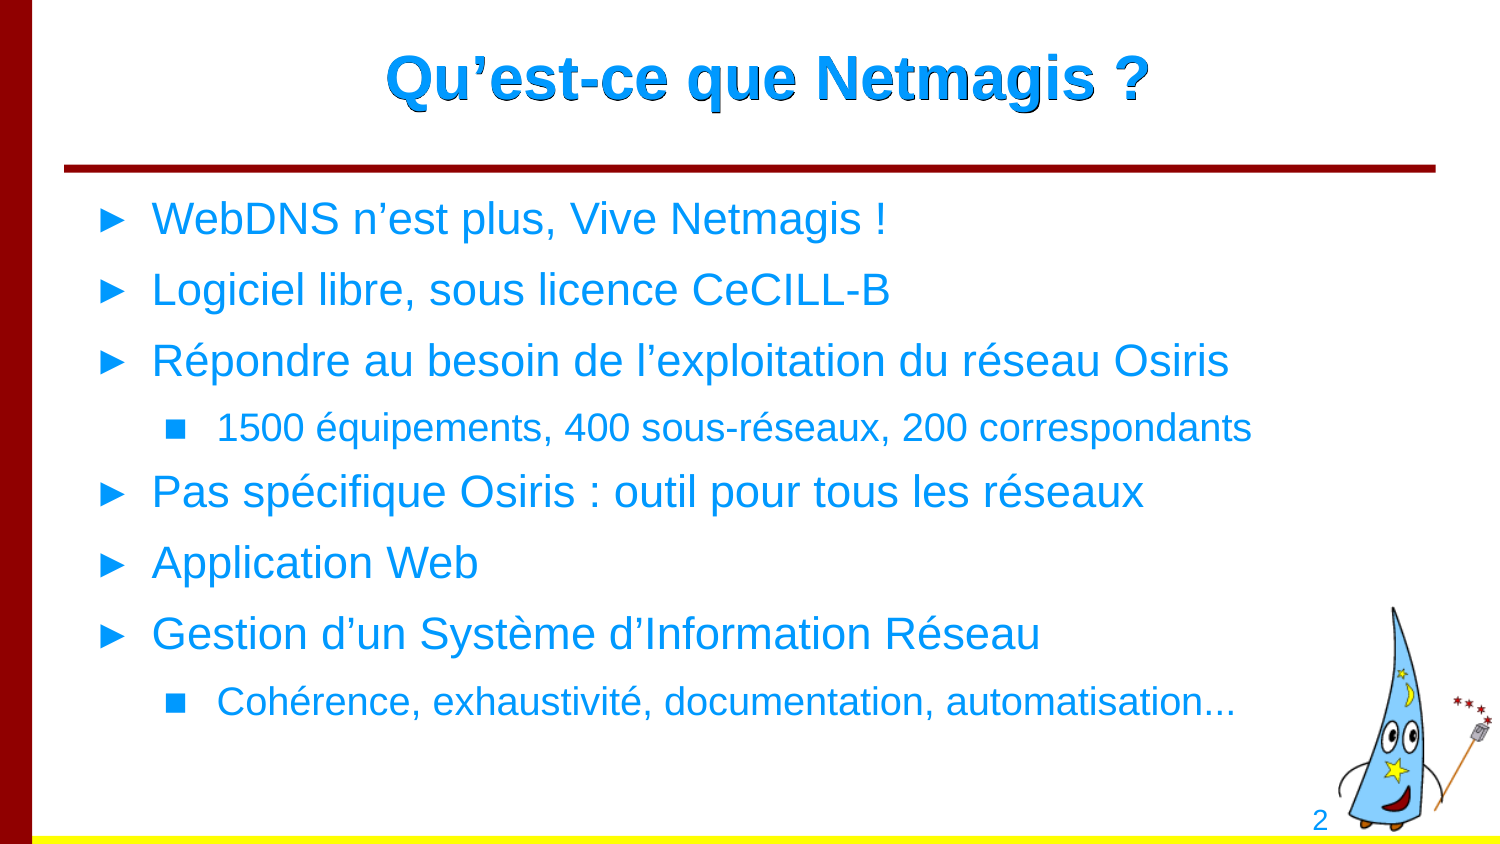

# Qu’est-ce que Netmagis ?
WebDNS n’est plus, Vive Netmagis !
Logiciel libre, sous licence CeCILL-B
Répondre au besoin de l’exploitation du réseau Osiris
1500 équipements, 400 sous-réseaux, 200 correspondants
Pas spécifique Osiris : outil pour tous les réseaux
Application Web
Gestion d’un Système d’Information Réseau
Cohérence, exhaustivité, documentation, automatisation...
2